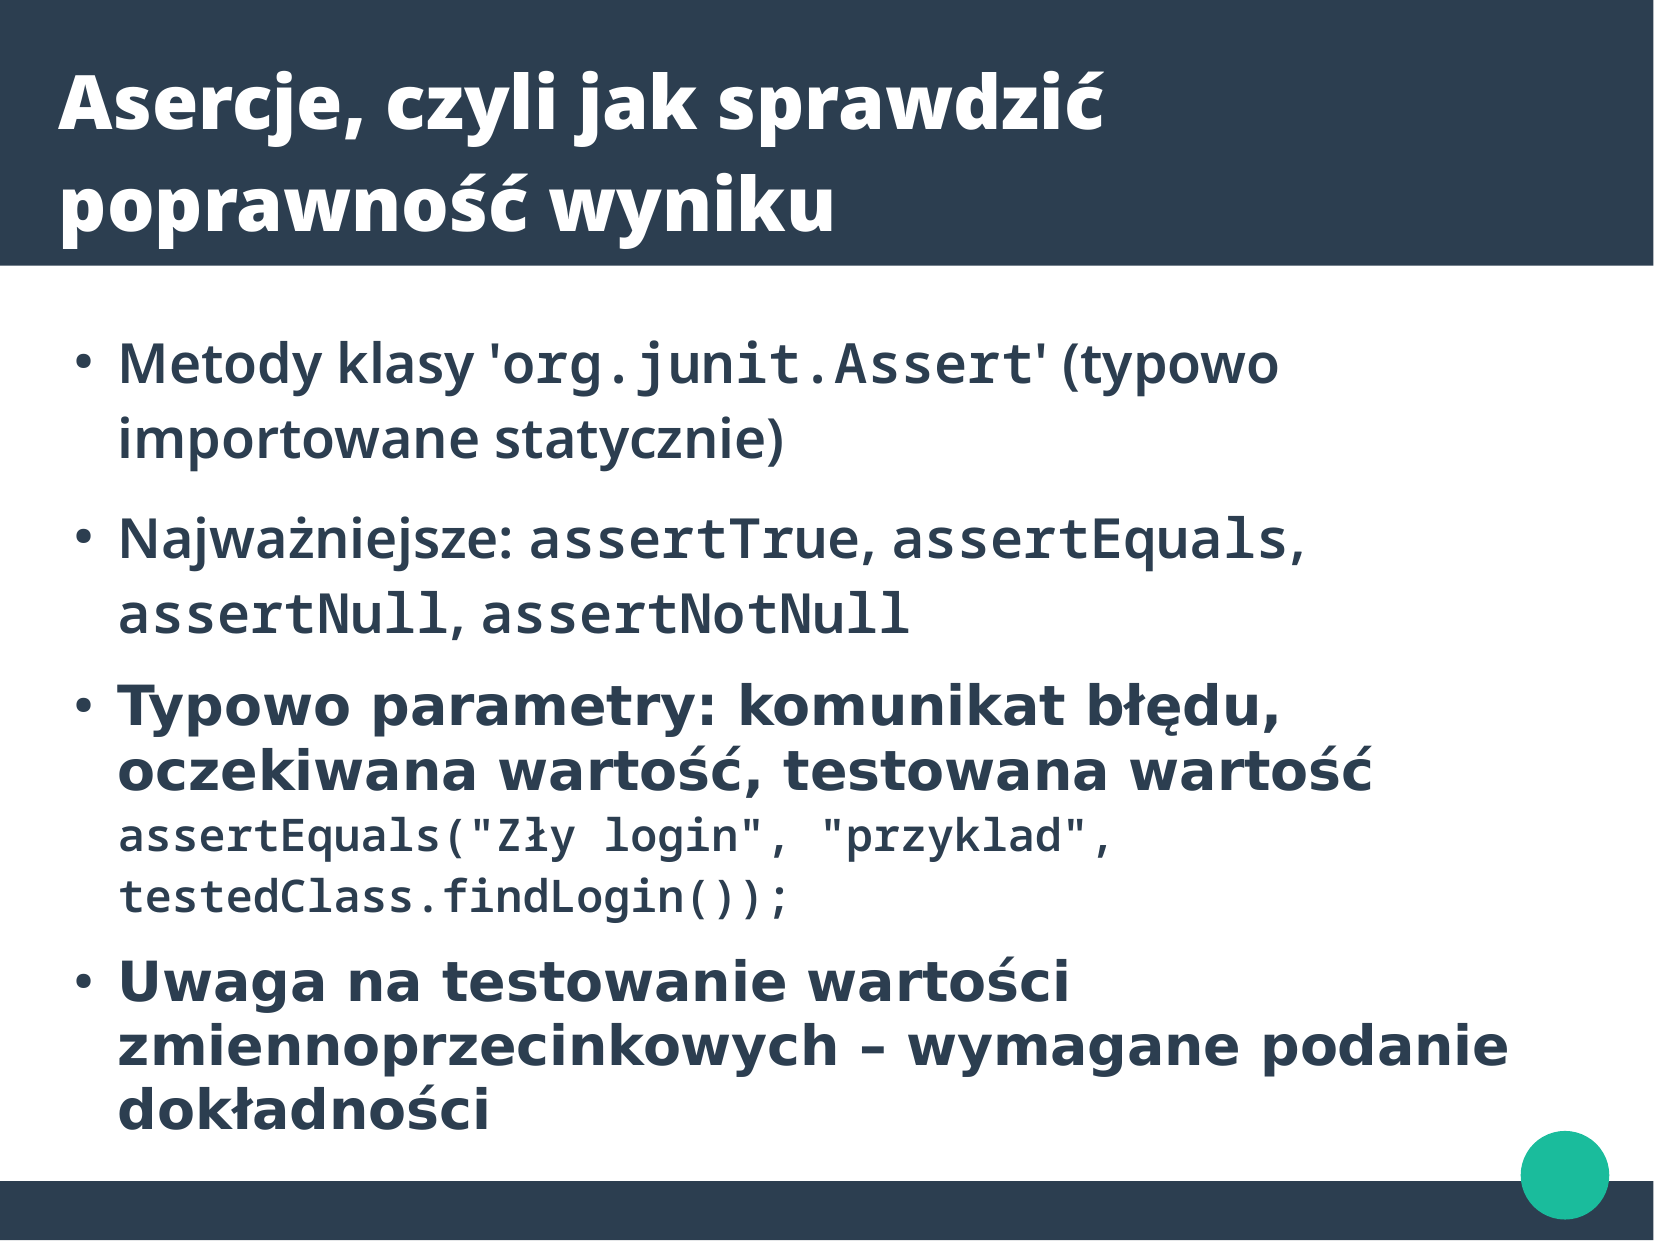

# Asercje, czyli jak sprawdzić poprawność wyniku
Metody klasy 'org.junit.Assert' (typowo importowane statycznie)
Najważniejsze: assertTrue, assertEquals, assertNull, assertNotNull
Typowo parametry: komunikat błędu, oczekiwana wartość, testowana wartość
assertEquals("Zły login", "przyklad", testedClass.findLogin());
Uwaga na testowanie wartości zmiennoprzecinkowych – wymagane podanie dokładności